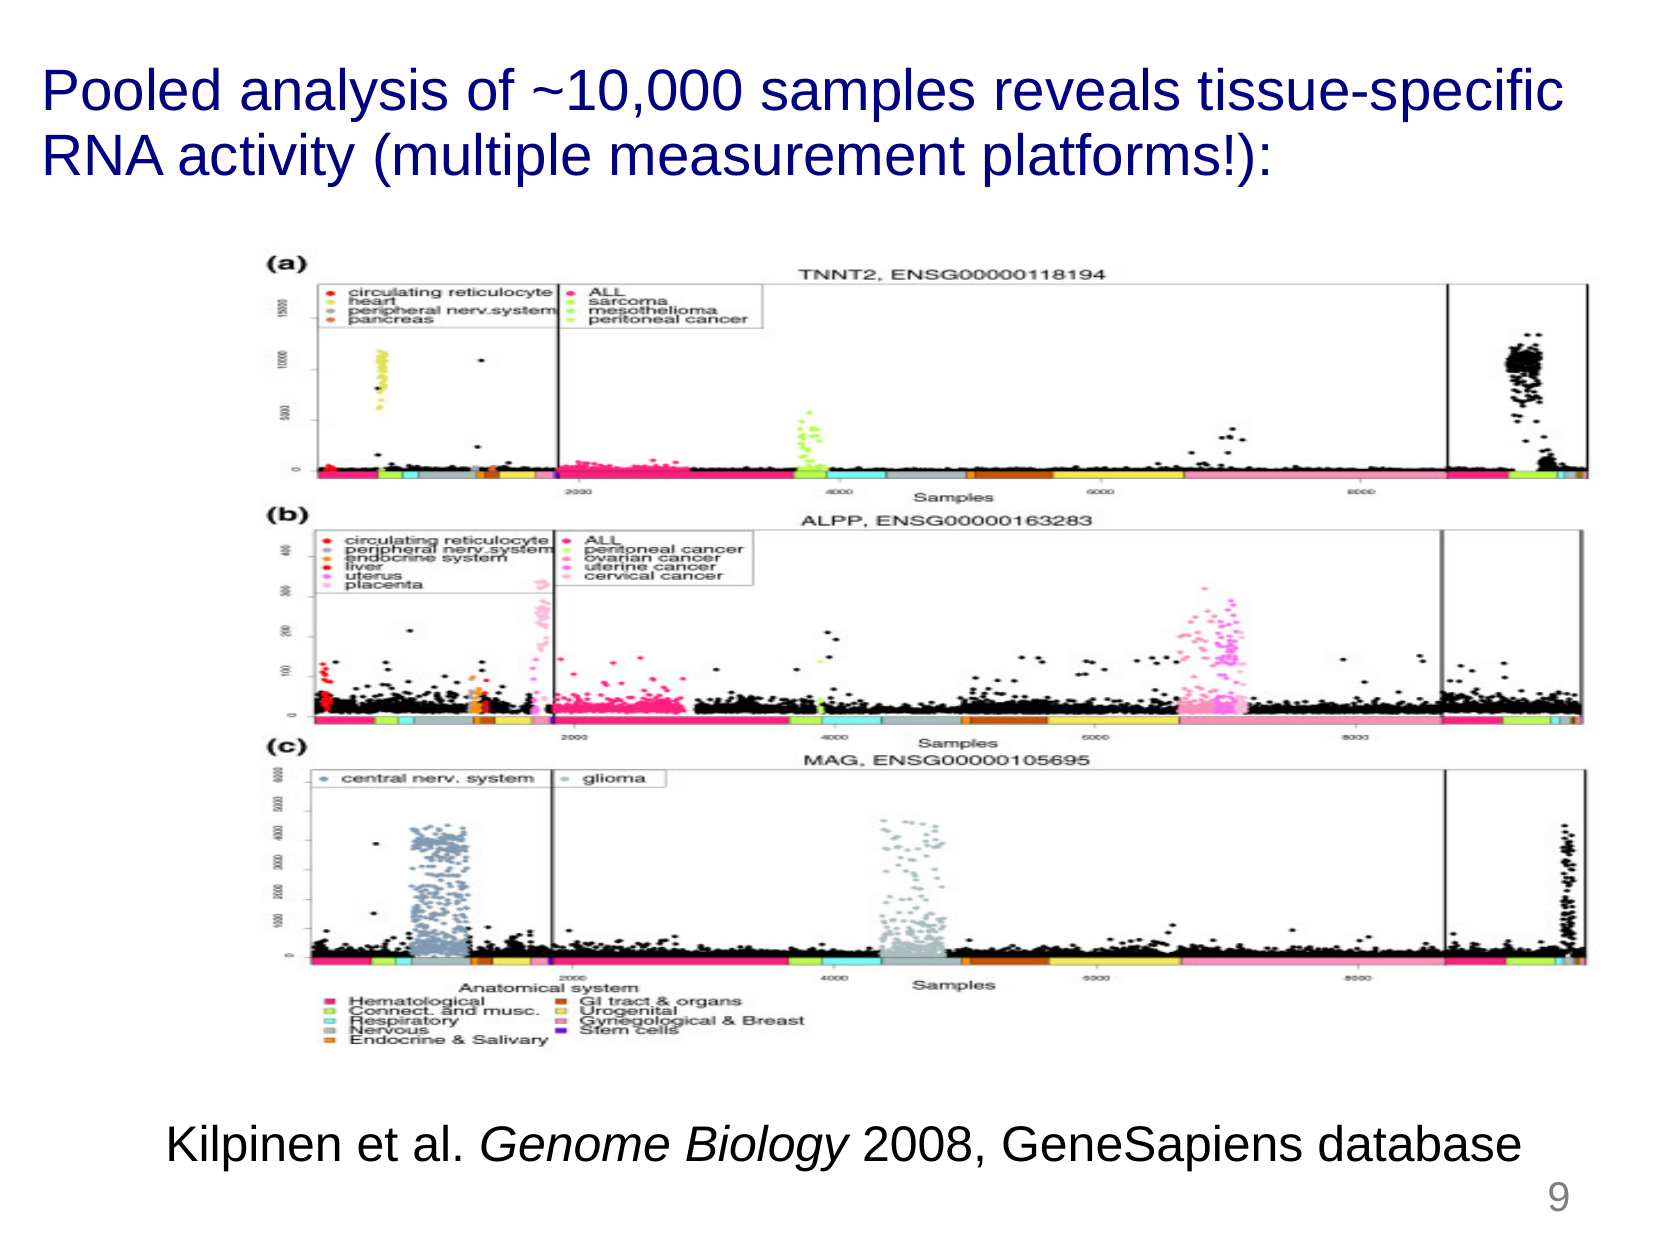

# Pooled analysis of ~10,000 samples reveals tissue-specific RNA activity (multiple measurement platforms!):
Kilpinen et al. Genome Biology 2008, GeneSapiens database